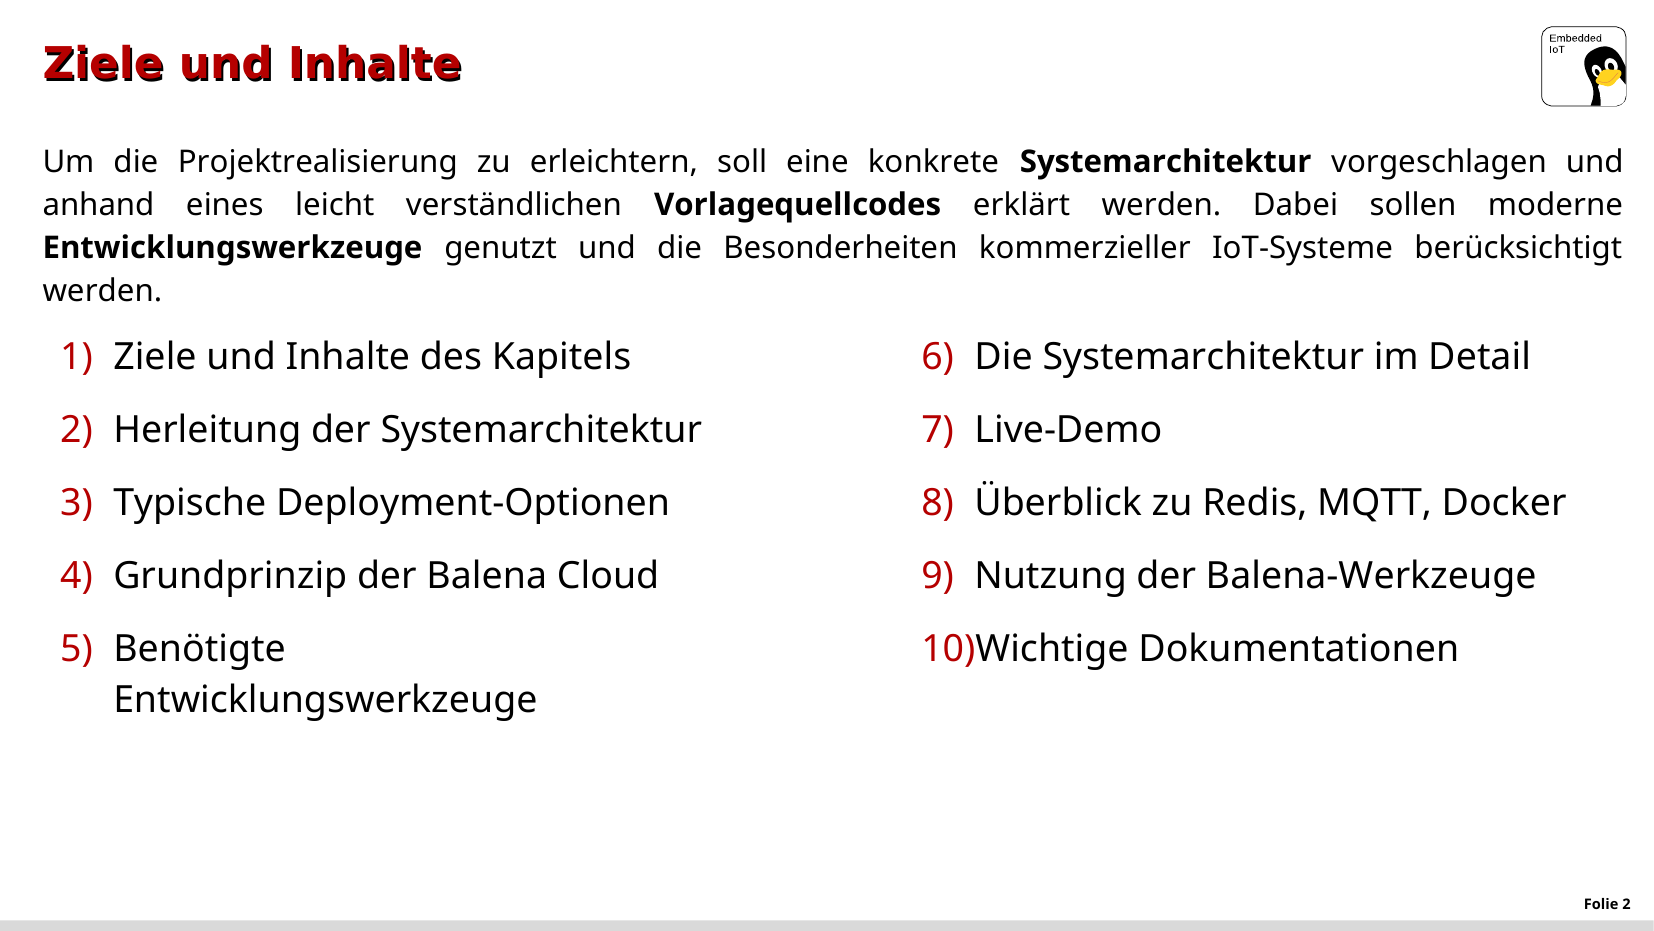

# Ziele und Inhalte
Um die Projektrealisierung zu erleichtern, soll eine konkrete Systemarchitektur vorgeschlagen und anhand eines leicht verständlichen Vorlagequellcodes erklärt werden. Dabei sollen moderne Entwicklungswerkzeuge genutzt und die Besonderheiten kommerzieller IoT-Systeme berücksichtigt werden.
Ziele und Inhalte des Kapitels
Herleitung der Systemarchitektur
Typische Deployment-Optionen
Grundprinzip der Balena Cloud
Benötigte Entwicklungswerkzeuge
Die Systemarchitektur im Detail
Live-Demo
Überblick zu Redis, MQTT, Docker
Nutzung der Balena-Werkzeuge
Wichtige Dokumentationen